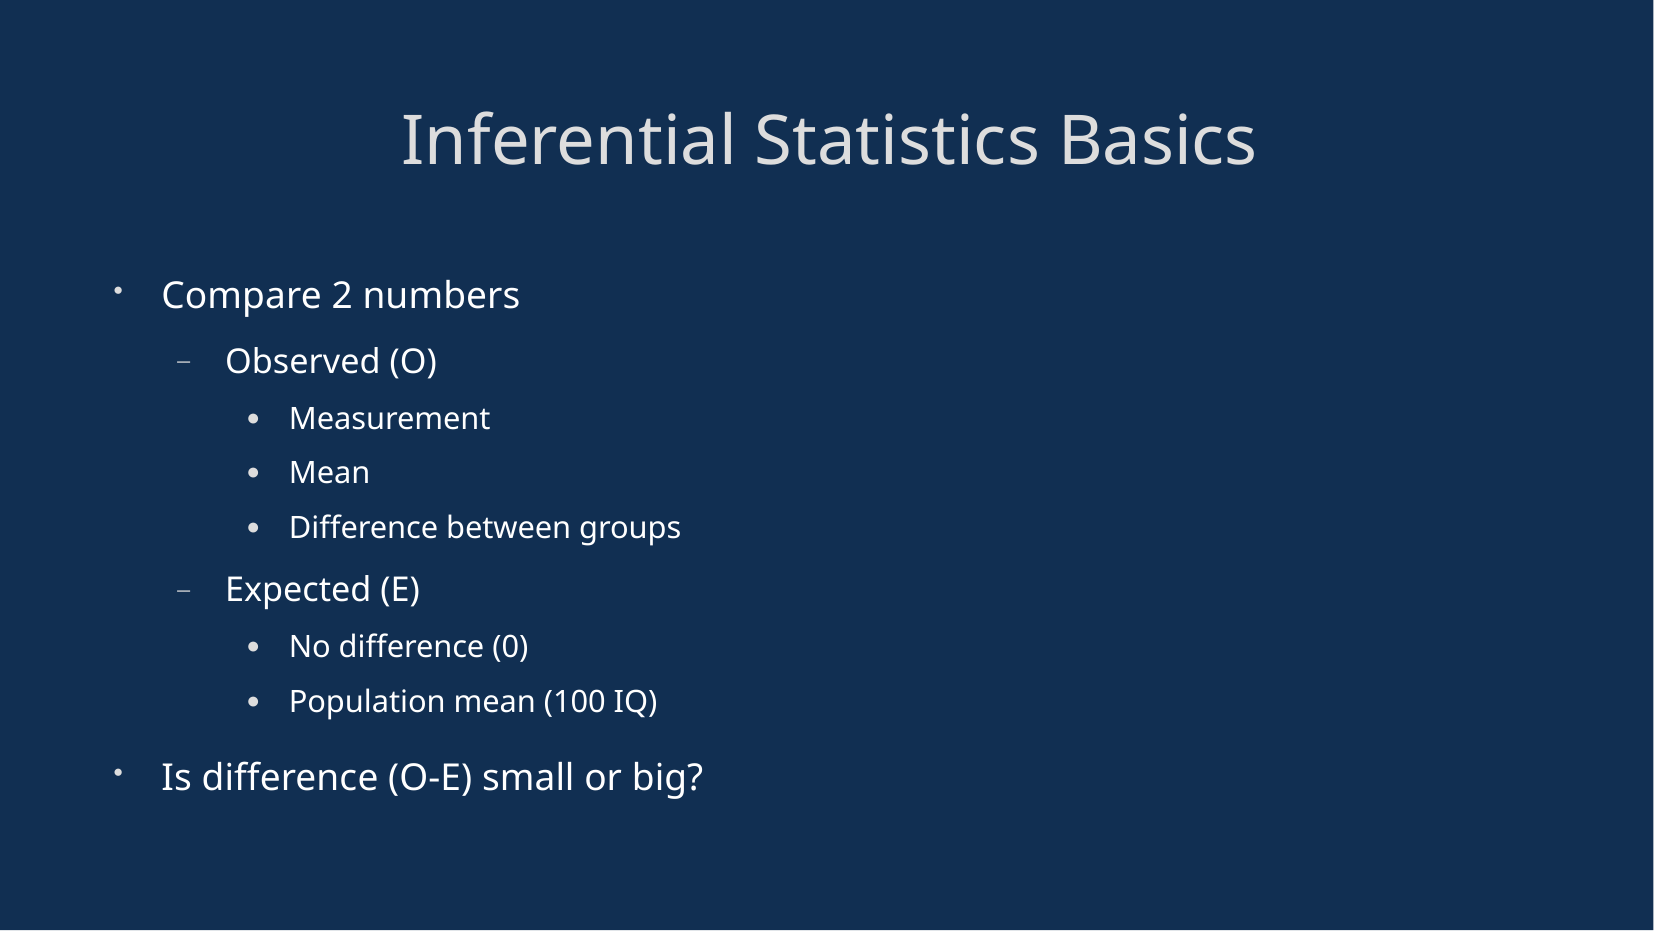

# Inferential Statistics Basics
Compare 2 numbers
Observed (O)
Measurement
Mean
Difference between groups
Expected (E)
No difference (0)
Population mean (100 IQ)
Is difference (O-E) small or big?